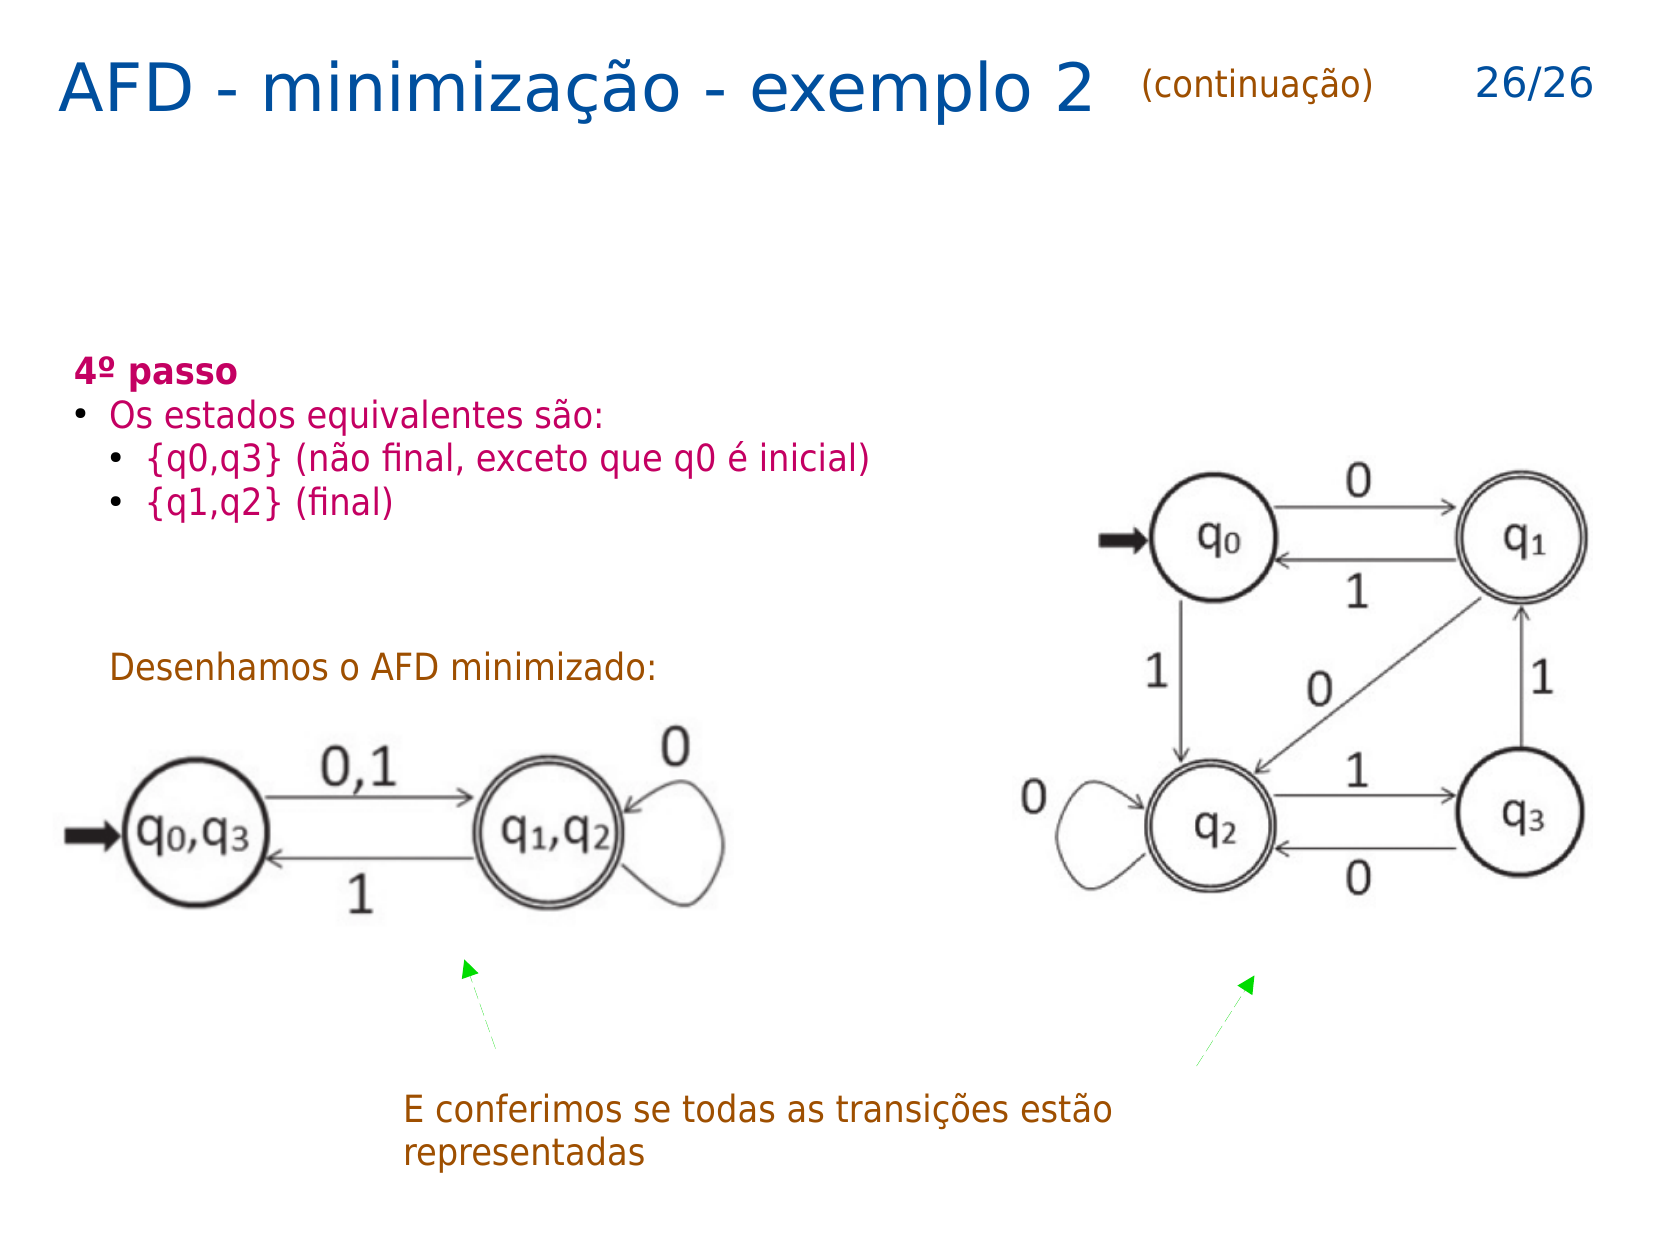

# AFD - minimização - exemplo 2
(continuação)
26
4º passo
Os estados equivalentes são:
{q0,q3} (não final, exceto que q0 é inicial)
{q1,q2} (final)
Desenhamos o AFD minimizado:
E conferimos se todas as transições estão representadas